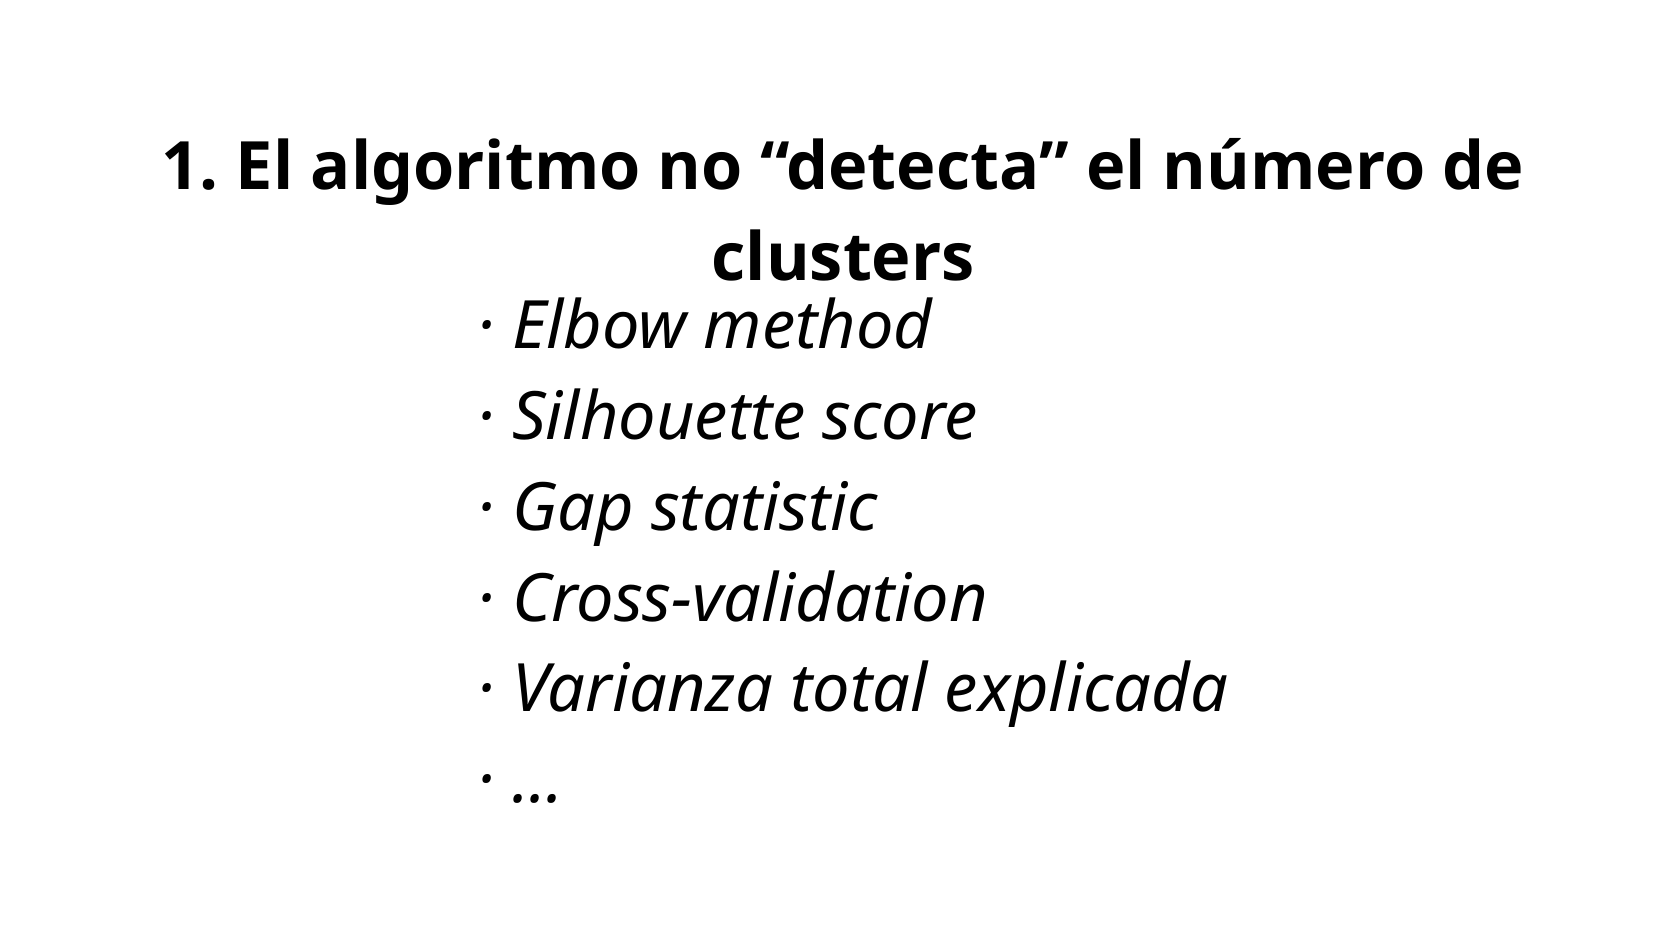

1. El algoritmo no “detecta” el número de clusters
· Elbow method
· Silhouette score
· Gap statistic
· Cross-validation
· Varianza total explicada
· ...